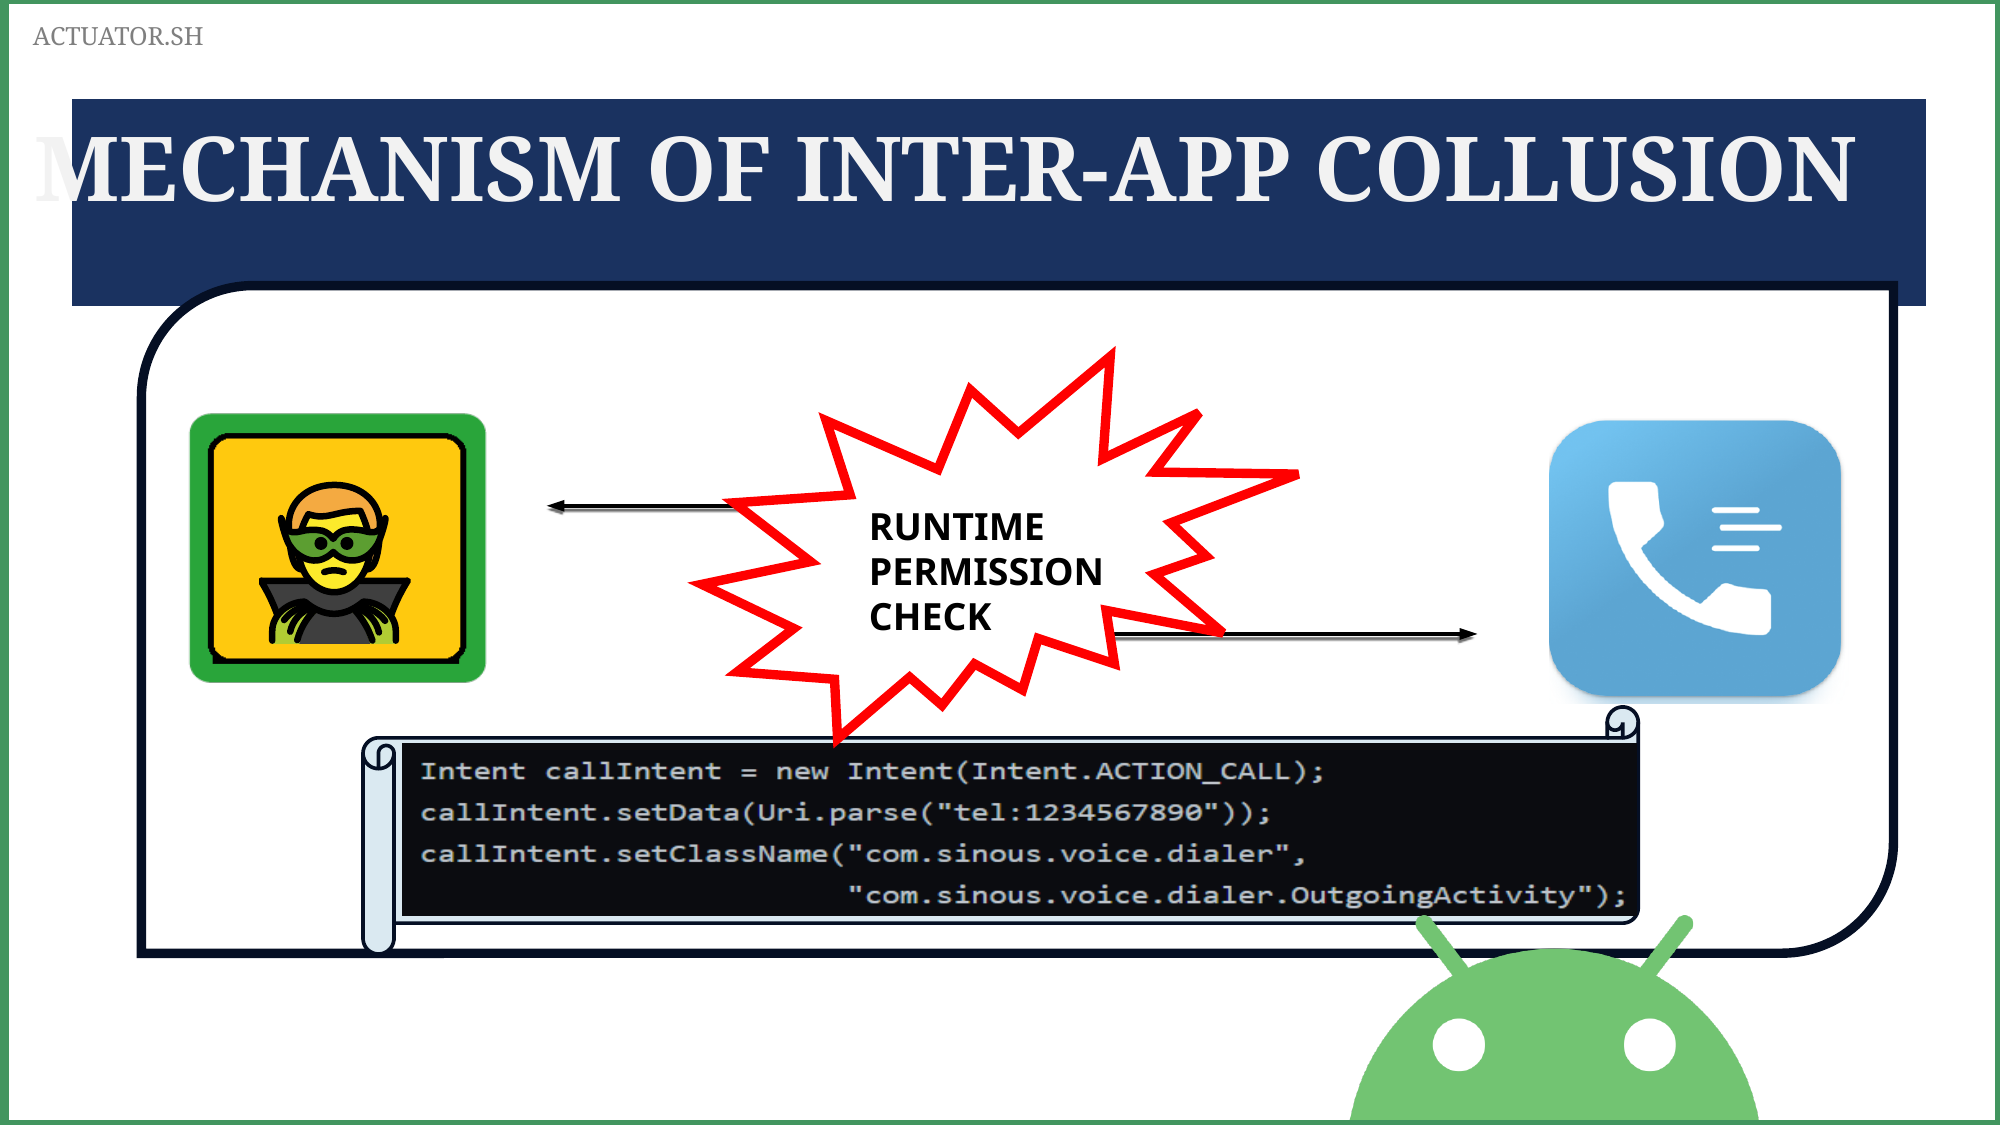

Actuator.sh
# Mechanism of Inter-App Collusion
RUNTIME PERMISSION CHECK